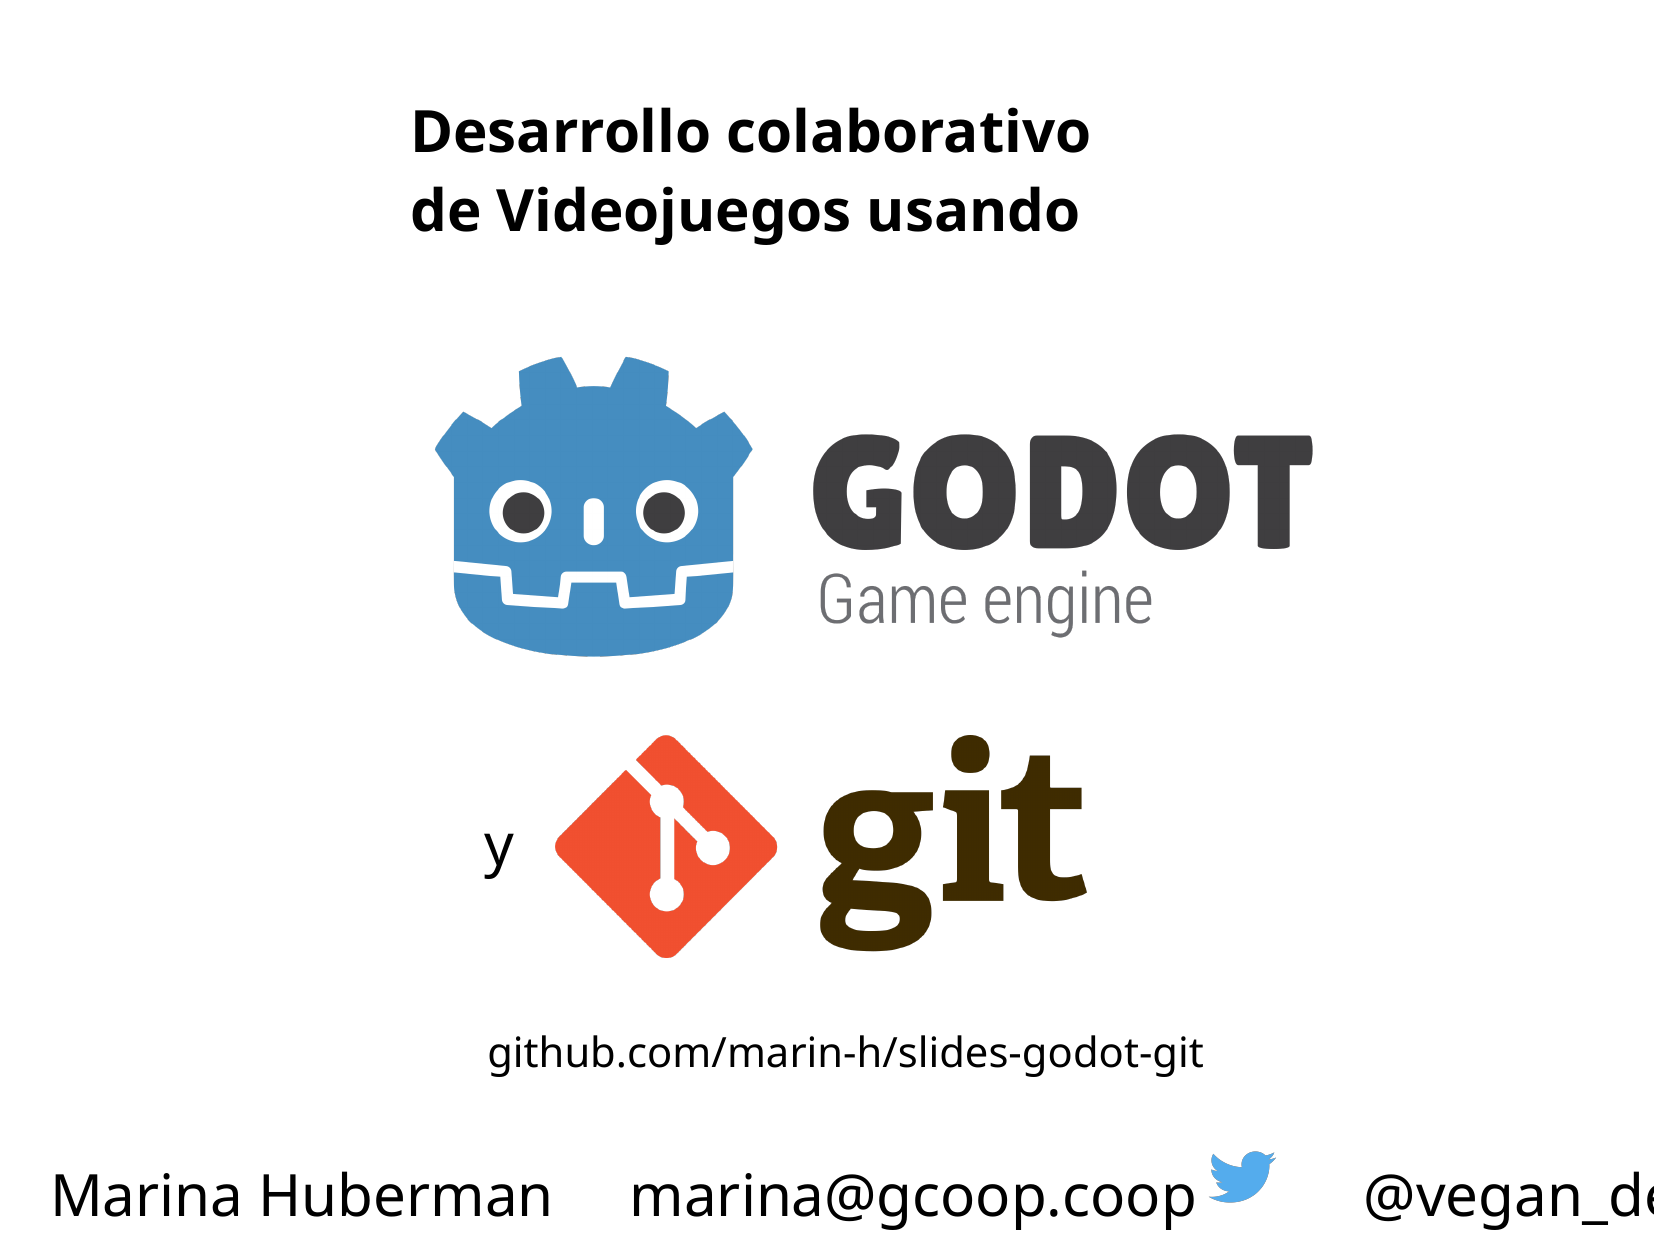

Desarrollo colaborativo
de Videojuegos usando
y
github.com/marin-h/slides-godot-git
Marina Huberman marina@gcoop.coop @vegan_dev